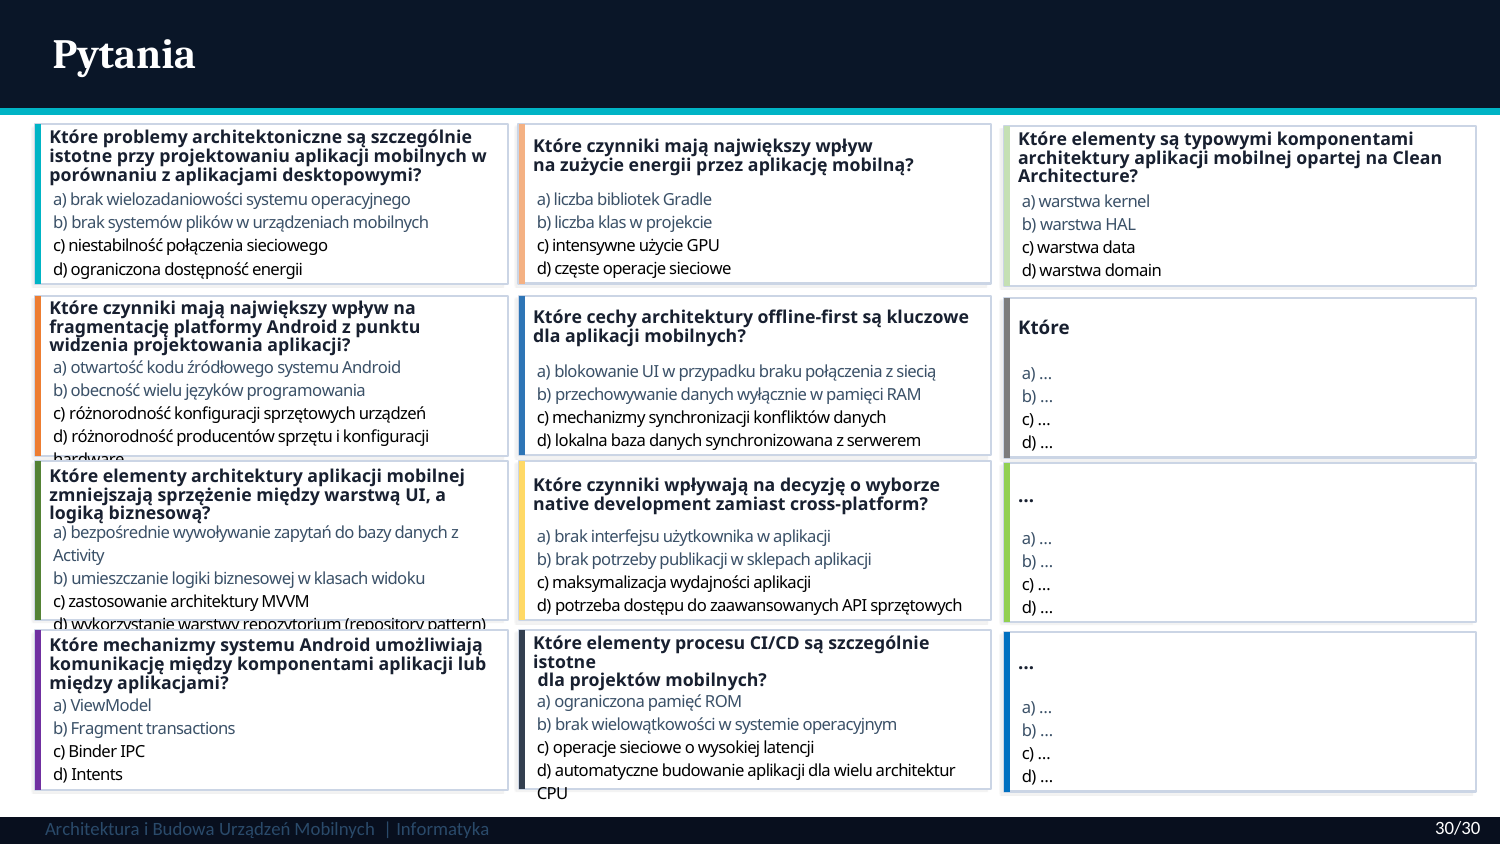

Pytania
Które czynniki mają największy wpływ
na zużycie energii przez aplikację mobilną?
a) liczba bibliotek Gradle
b) liczba klas w projekcie
c) intensywne użycie GPU
d) częste operacje sieciowe
Które problemy architektoniczne są szczególnie istotne przy projektowaniu aplikacji mobilnych w porównaniu z aplikacjami desktopowymi?
a) brak wielozadaniowości systemu operacyjnego
b) brak systemów plików w urządzeniach mobilnych
c) niestabilność połączenia sieciowego
d) ograniczona dostępność energii
Które elementy są typowymi komponentami architektury aplikacji mobilnej opartej na Clean Architecture?
a) warstwa kernel
b) warstwa HAL
c) warstwa data
d) warstwa domain
Które cechy architektury offline-first są kluczowe
dla aplikacji mobilnych?
a) blokowanie UI w przypadku braku połączenia z siecią
b) przechowywanie danych wyłącznie w pamięci RAM
c) mechanizmy synchronizacji konfliktów danych
d) lokalna baza danych synchronizowana z serwerem
Które czynniki mają największy wpływ na fragmentację platformy Android z punktu widzenia projektowania aplikacji?
a) otwartość kodu źródłowego systemu Android
b) obecność wielu języków programowania
c) różnorodność konfiguracji sprzętowych urządzeń
d) różnorodność producentów sprzętu i konfiguracji hardware
Które
a) …
b) …
c) …
d) …
Które czynniki wpływają na decyzję o wyborze
native development zamiast cross-platform?
a) brak interfejsu użytkownika w aplikacji
b) brak potrzeby publikacji w sklepach aplikacji
c) maksymalizacja wydajności aplikacji
d) potrzeba dostępu do zaawansowanych API sprzętowych
Które elementy architektury aplikacji mobilnej zmniejszają sprzężenie między warstwą UI, a logiką biznesową?
a) bezpośrednie wywoływanie zapytań do bazy danych z Activity
b) umieszczanie logiki biznesowej w klasach widoku
c) zastosowanie architektury MVVM
d) wykorzystanie warstwy repozytorium (repository pattern)
…
a) …
b) …
c) …
d) …
Które elementy procesu CI/CD są szczególnie istotne
 dla projektów mobilnych?
a) ograniczona pamięć ROM
b) brak wielowątkowości w systemie operacyjnym
c) operacje sieciowe o wysokiej latencji
d) automatyczne budowanie aplikacji dla wielu architektur CPU
Które mechanizmy systemu Android umożliwiają komunikację między komponentami aplikacji lub między aplikacjami?
a) ViewModel
b) Fragment transactions
c) Binder IPC
d) Intents
…
a) …
b) …
c) …
d) …
Architektura i Budowa Urządzeń Mobilnych | Informatyka